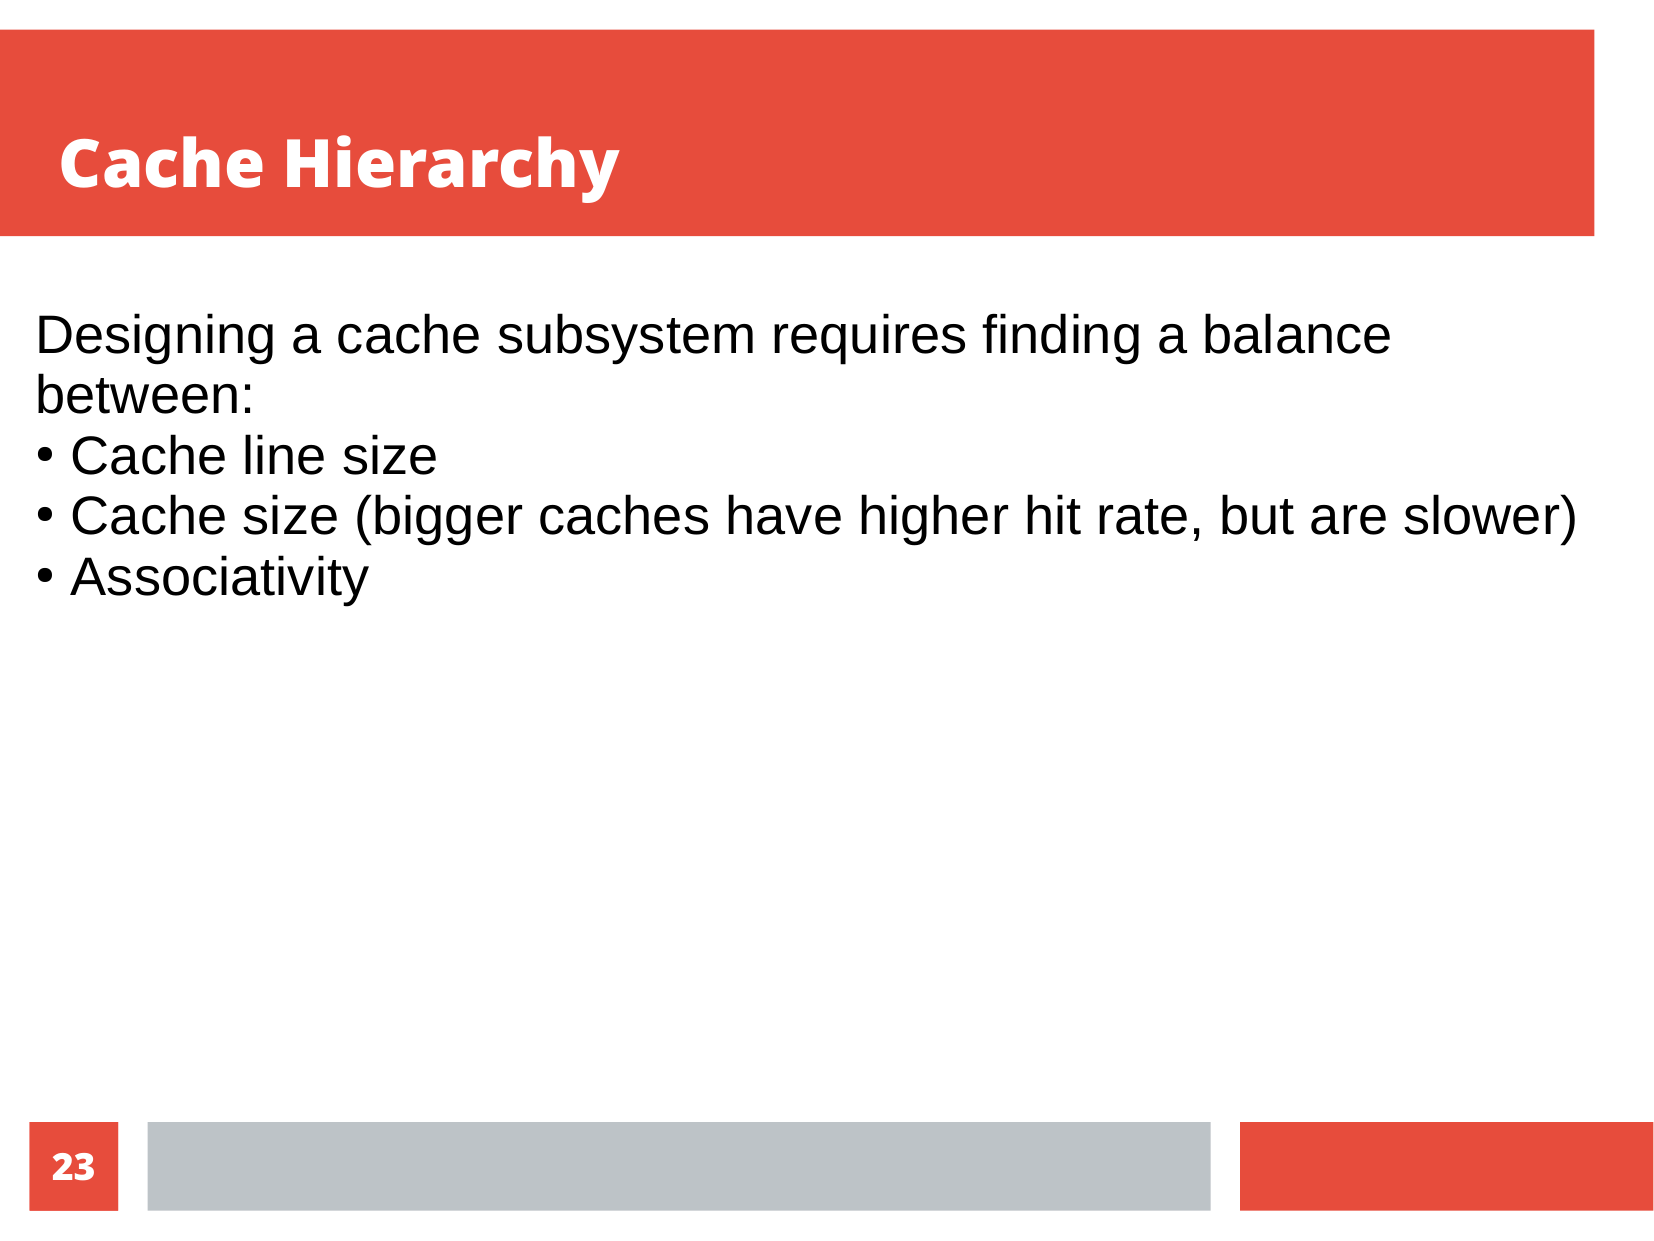

# Cache Hierarchy
Designing a cache subsystem requires finding a balance between:
Cache line size
Cache size (bigger caches have higher hit rate, but are slower)
Associativity
23